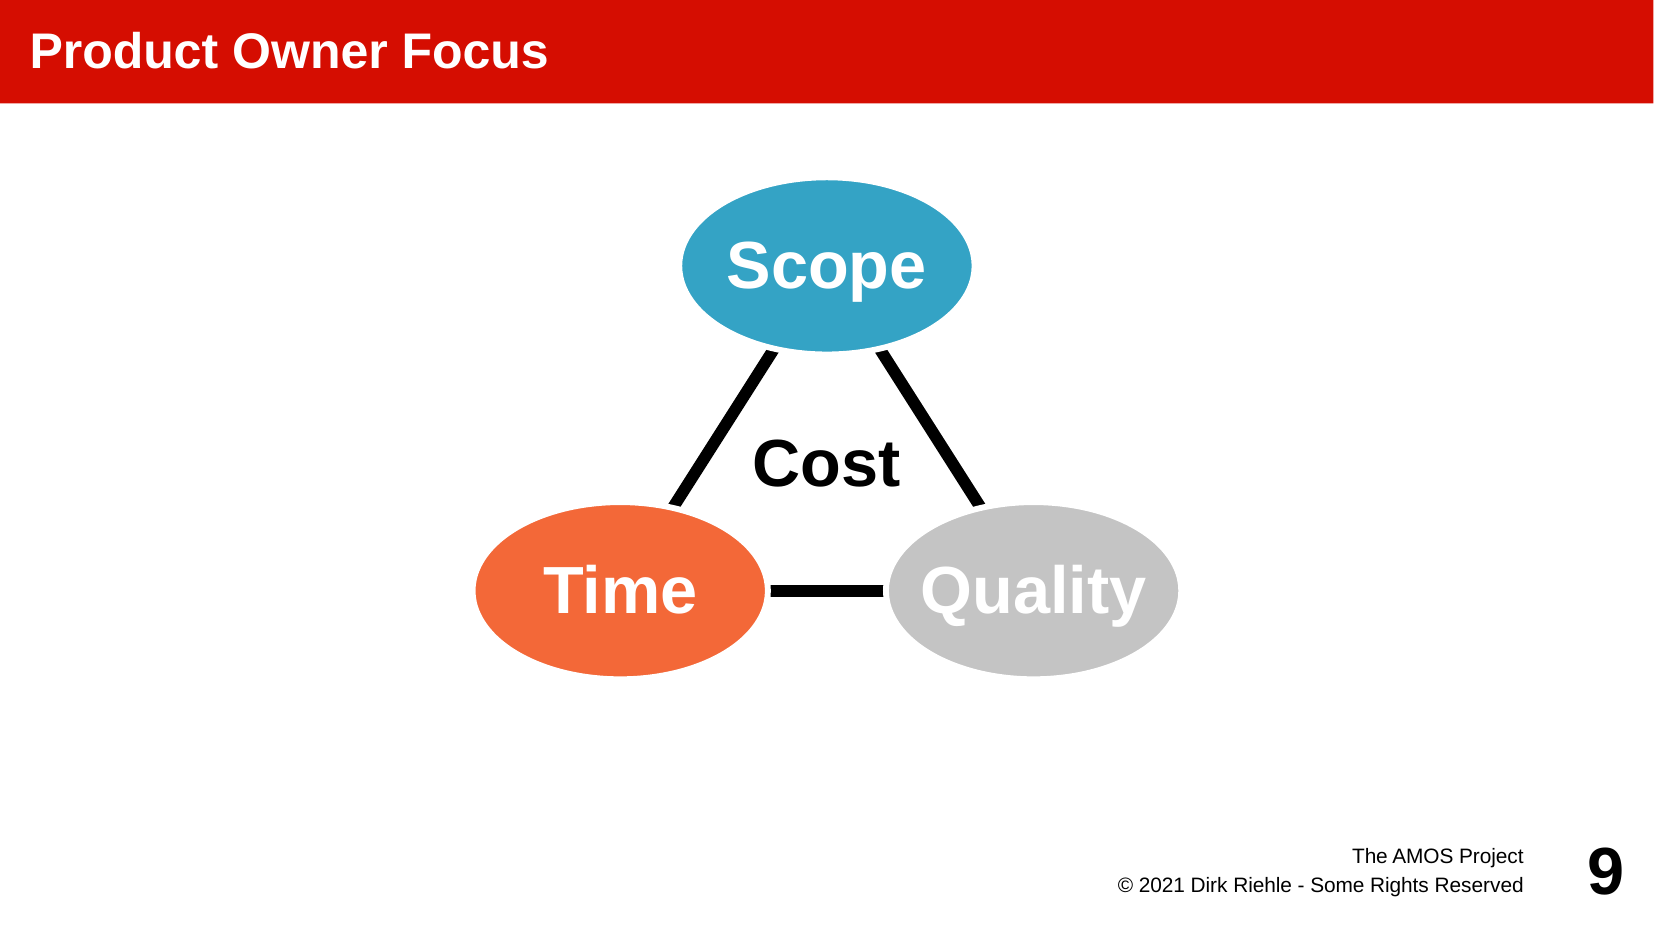

# Product Owner Focus
Scope
Cost
Time
Quality
The AMOS Project
9
© 2021 Dirk Riehle - Some Rights Reserved